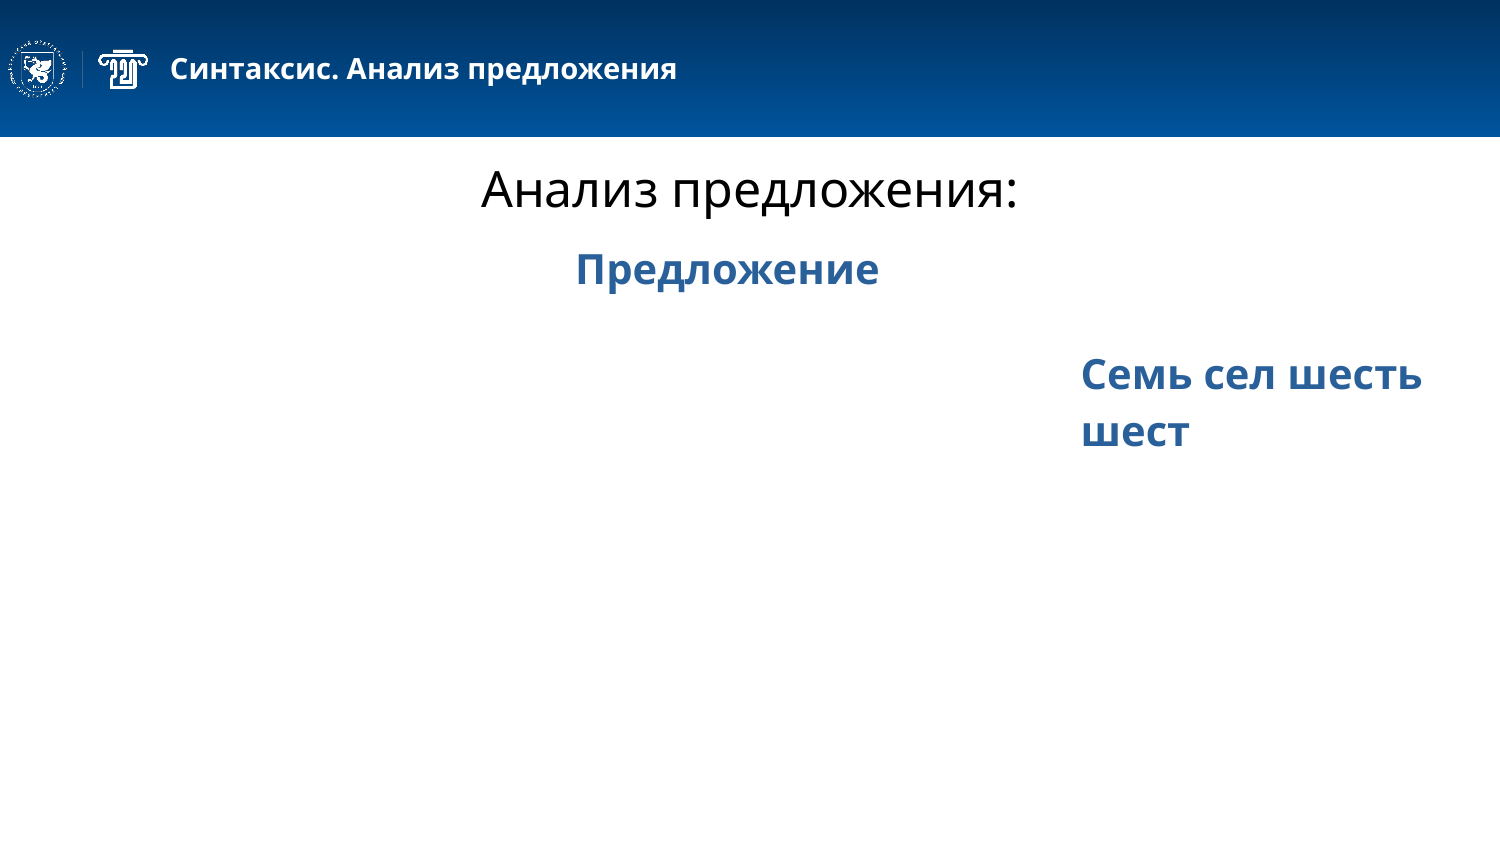

Синтаксис. Анализ предложения
Анализ предложения:
Предложение
Семь сел шесть шест